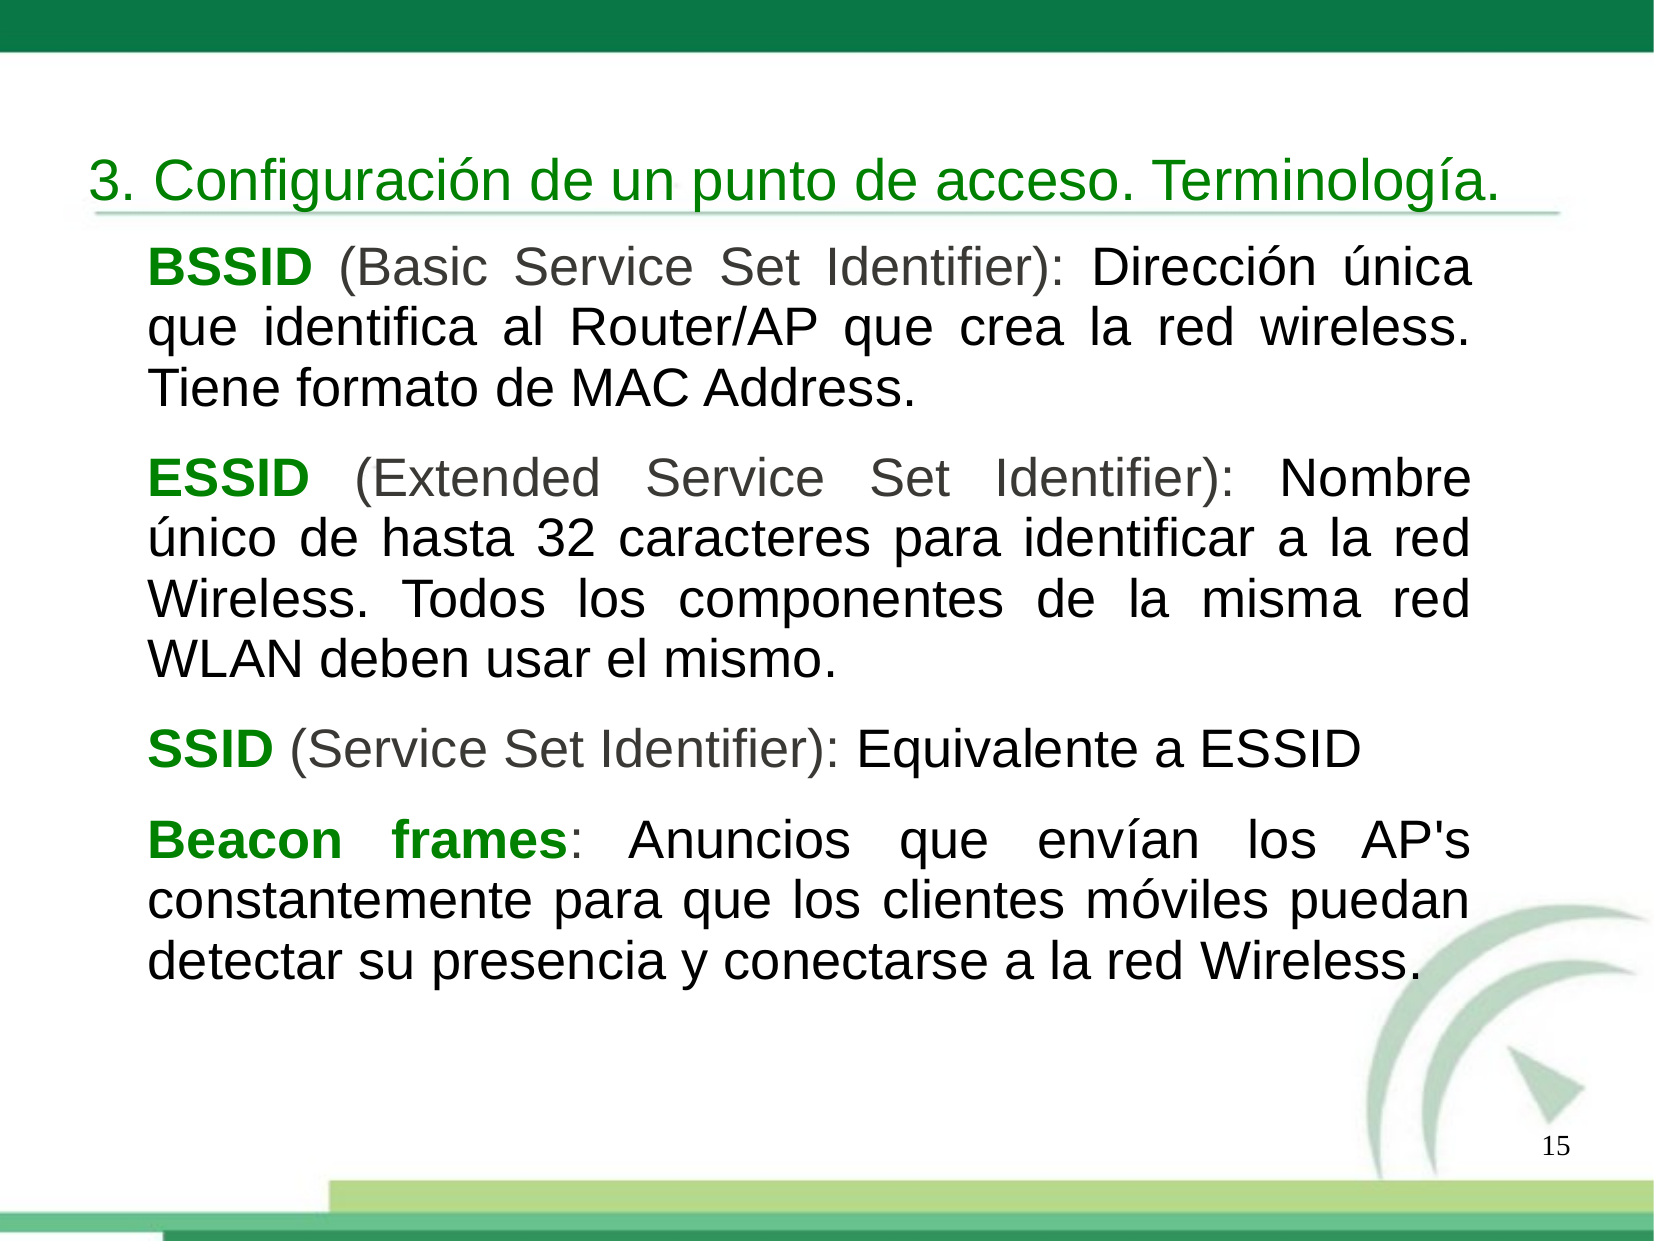

3. Configuración de un punto de acceso. Terminología.
# BSSID (Basic Service Set Identifier): Dirección única que identifica al Router/AP que crea la red wireless. Tiene formato de MAC Address.
ESSID (Extended Service Set Identifier): Nombre único de hasta 32 caracteres para identificar a la red Wireless. Todos los componentes de la misma red WLAN deben usar el mismo.
SSID (Service Set Identifier): Equivalente a ESSID
Beacon frames: Anuncios que envían los AP's constantemente para que los clientes móviles puedan detectar su presencia y conectarse a la red Wireless.
15